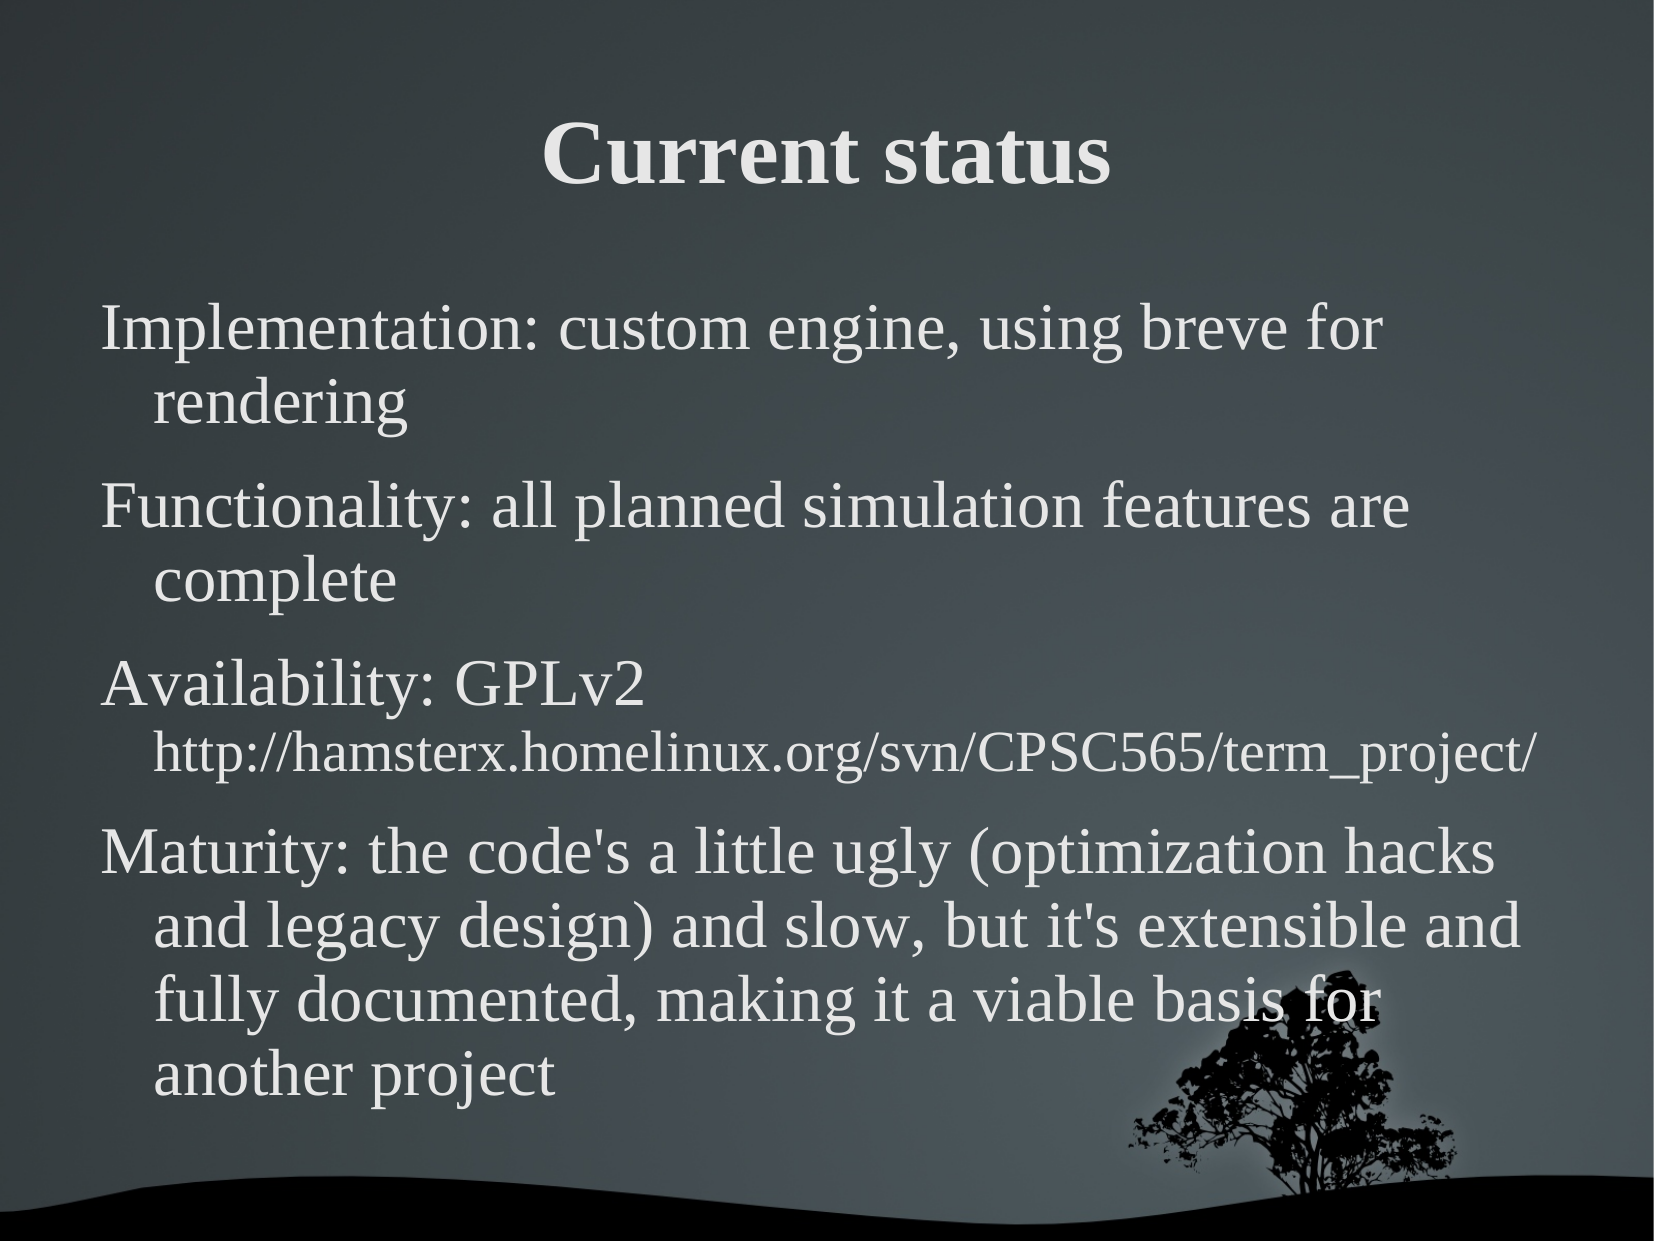

# Current status
Implementation: custom engine, using breve for rendering
Functionality: all planned simulation features are complete
Availability: GPLv2
http://hamsterx.homelinux.org/svn/CPSC565/term_project/
Maturity: the code's a little ugly (optimization hacks and legacy design) and slow, but it's extensible and fully documented, making it a viable basis for another project